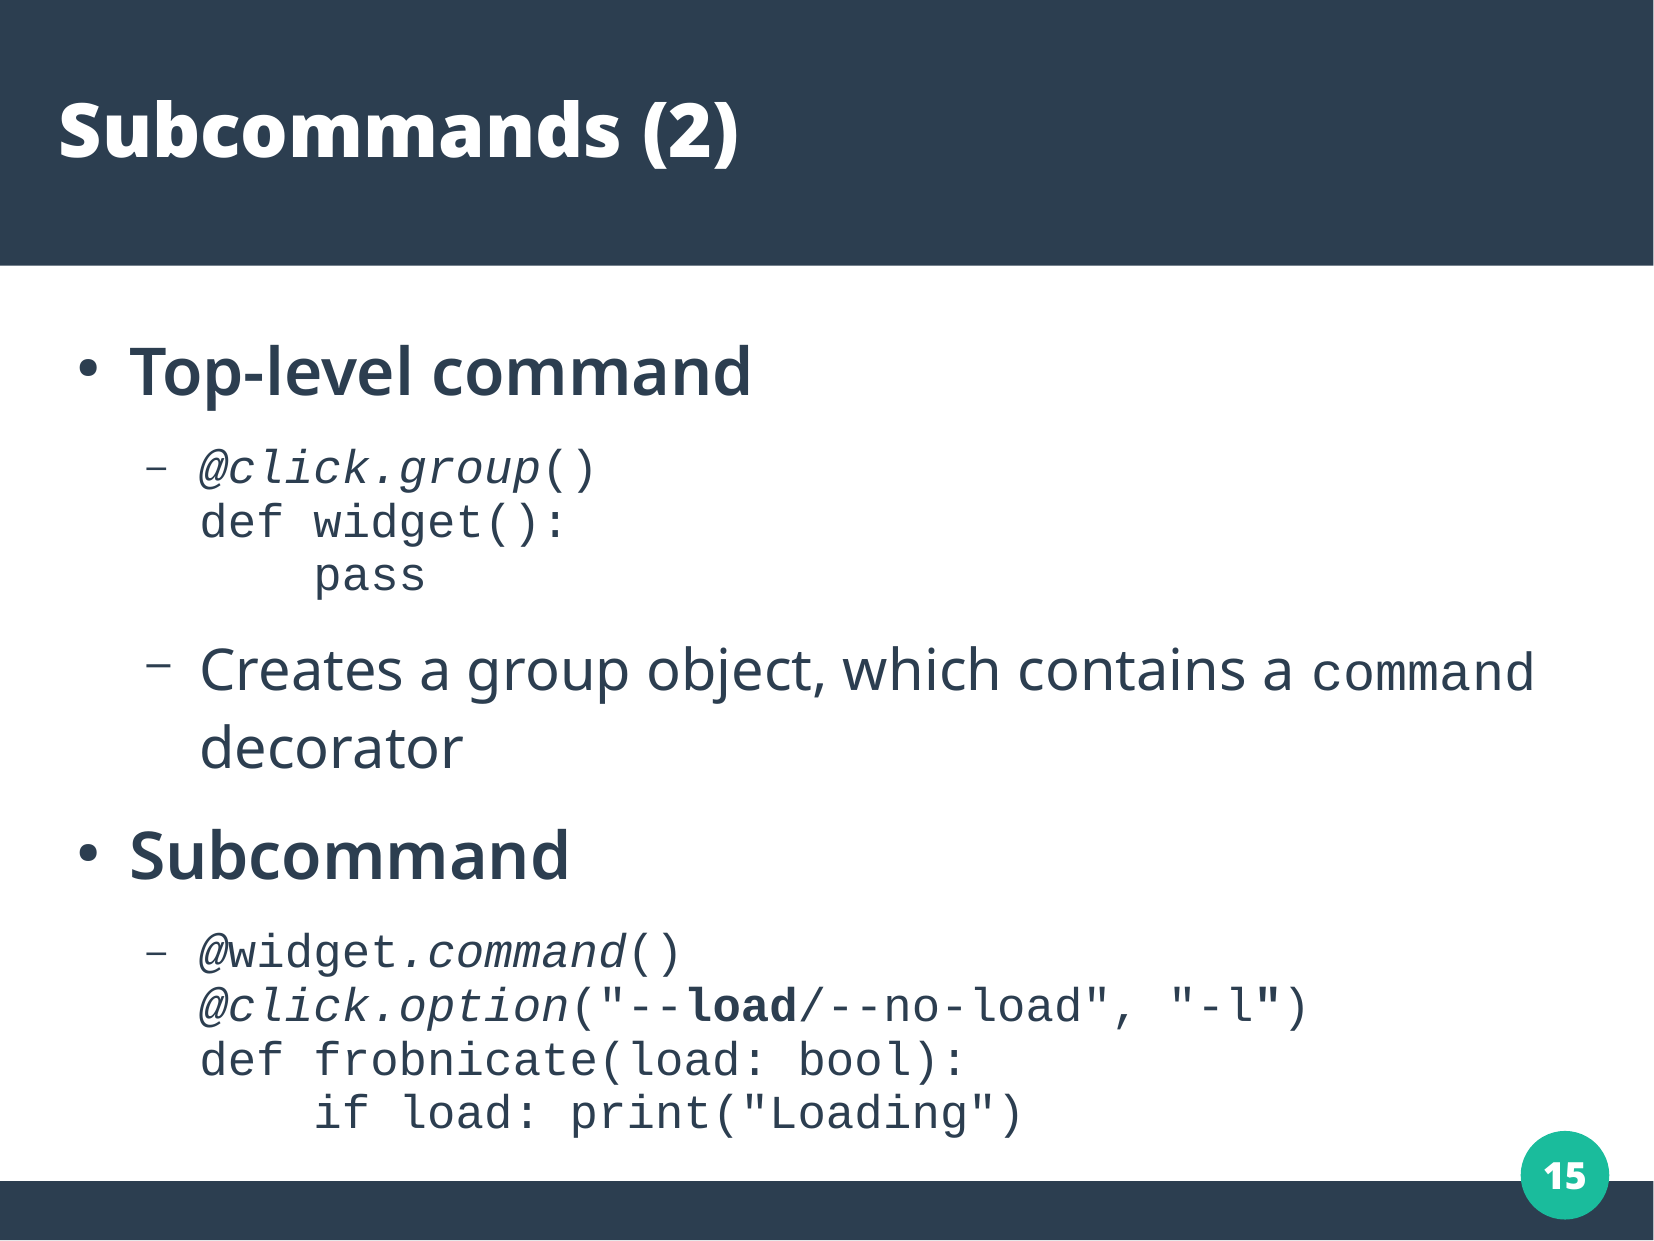

# Subcommands (2)
Top-level command
@click.group()
def widget():
 pass
Creates a group object, which contains a command decorator
Subcommand
@widget.command()
@click.option("--load/--no-load", "-l")
def frobnicate(load: bool):
 if load: print("Loading")
15